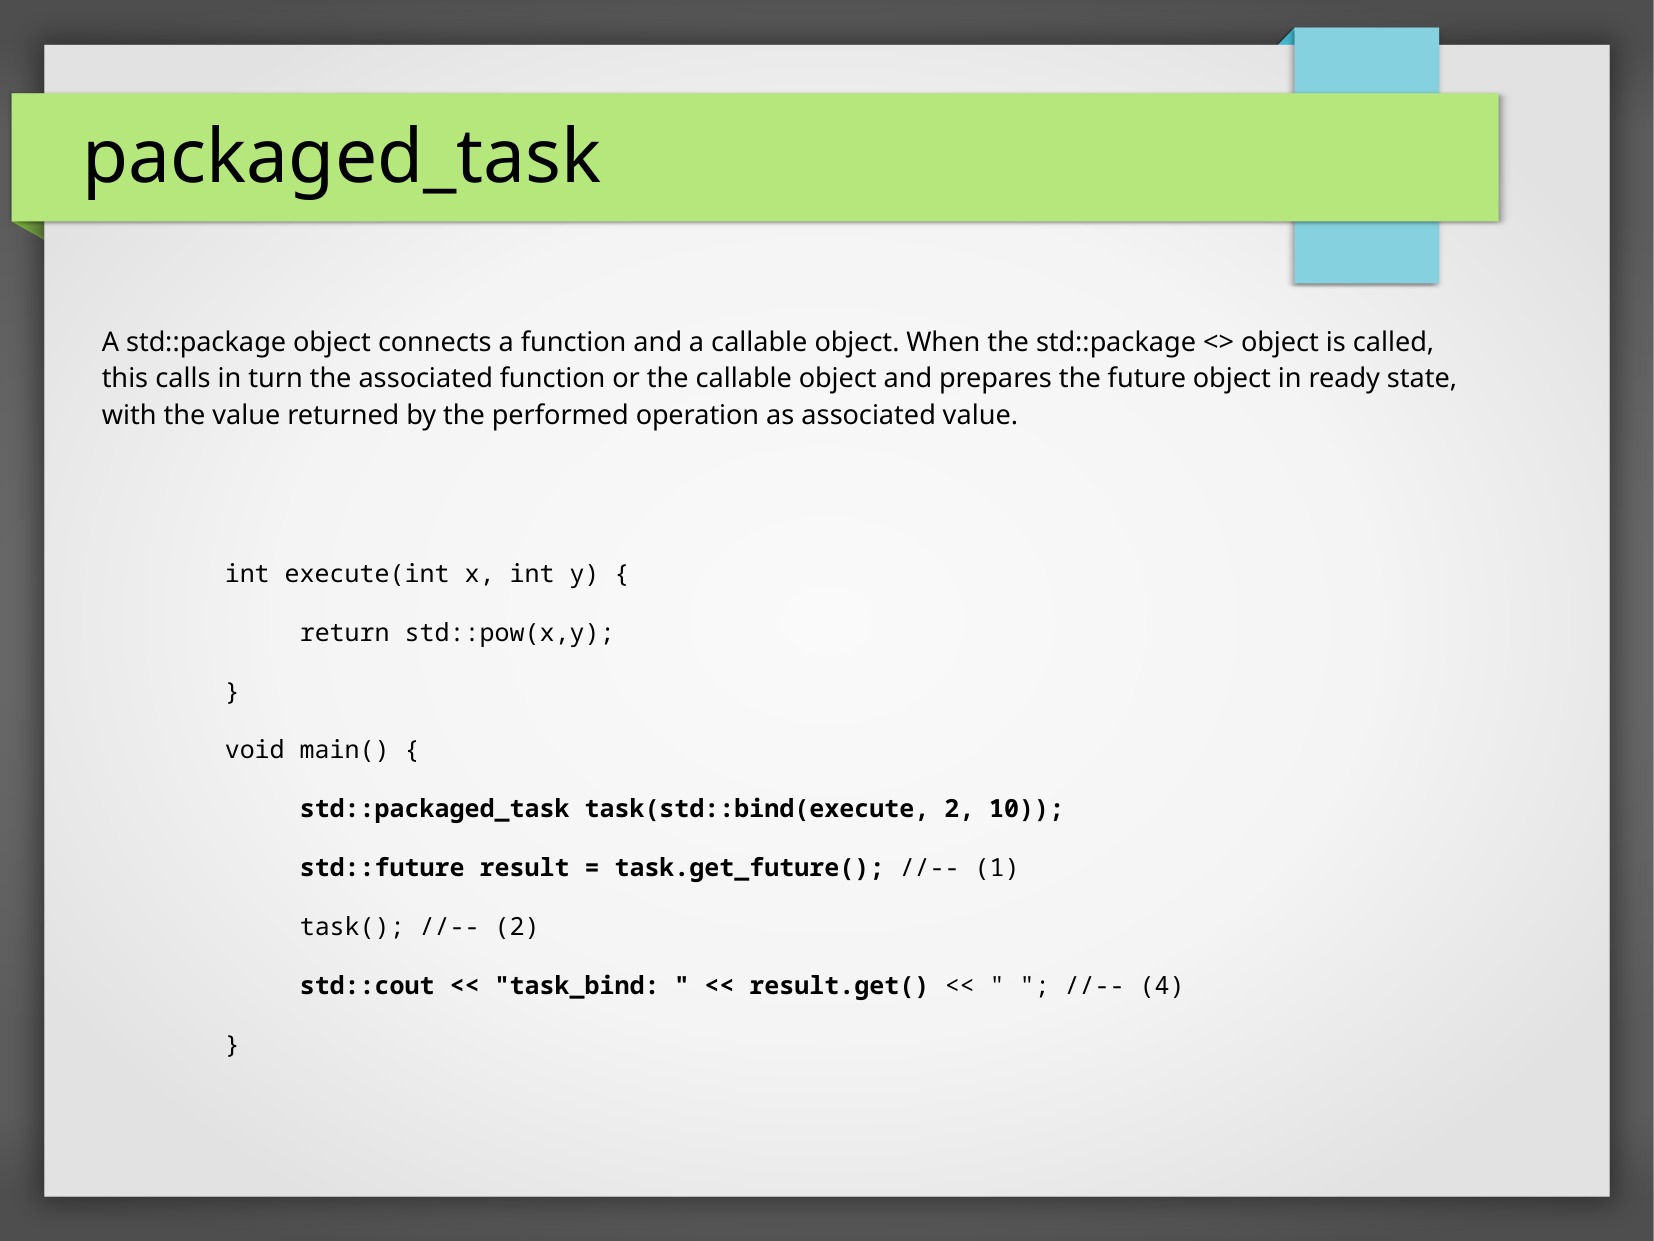

# packaged_task
A std::package object connects a function and a callable object. When the std::package <> object is called, this calls in turn the associated function or the callable object and prepares the future object in ready state, with the value returned by the performed operation as associated value.
int execute(int x, int y) {
	return std::pow(x,y);
}
void main() {
	std::packaged_task task(std::bind(execute, 2, 10));
	std::future result = task.get_future(); //-- (1)
	task(); //-- (2)
	std::cout << "task_bind: " << result.get() << " "; //-- (4)
}